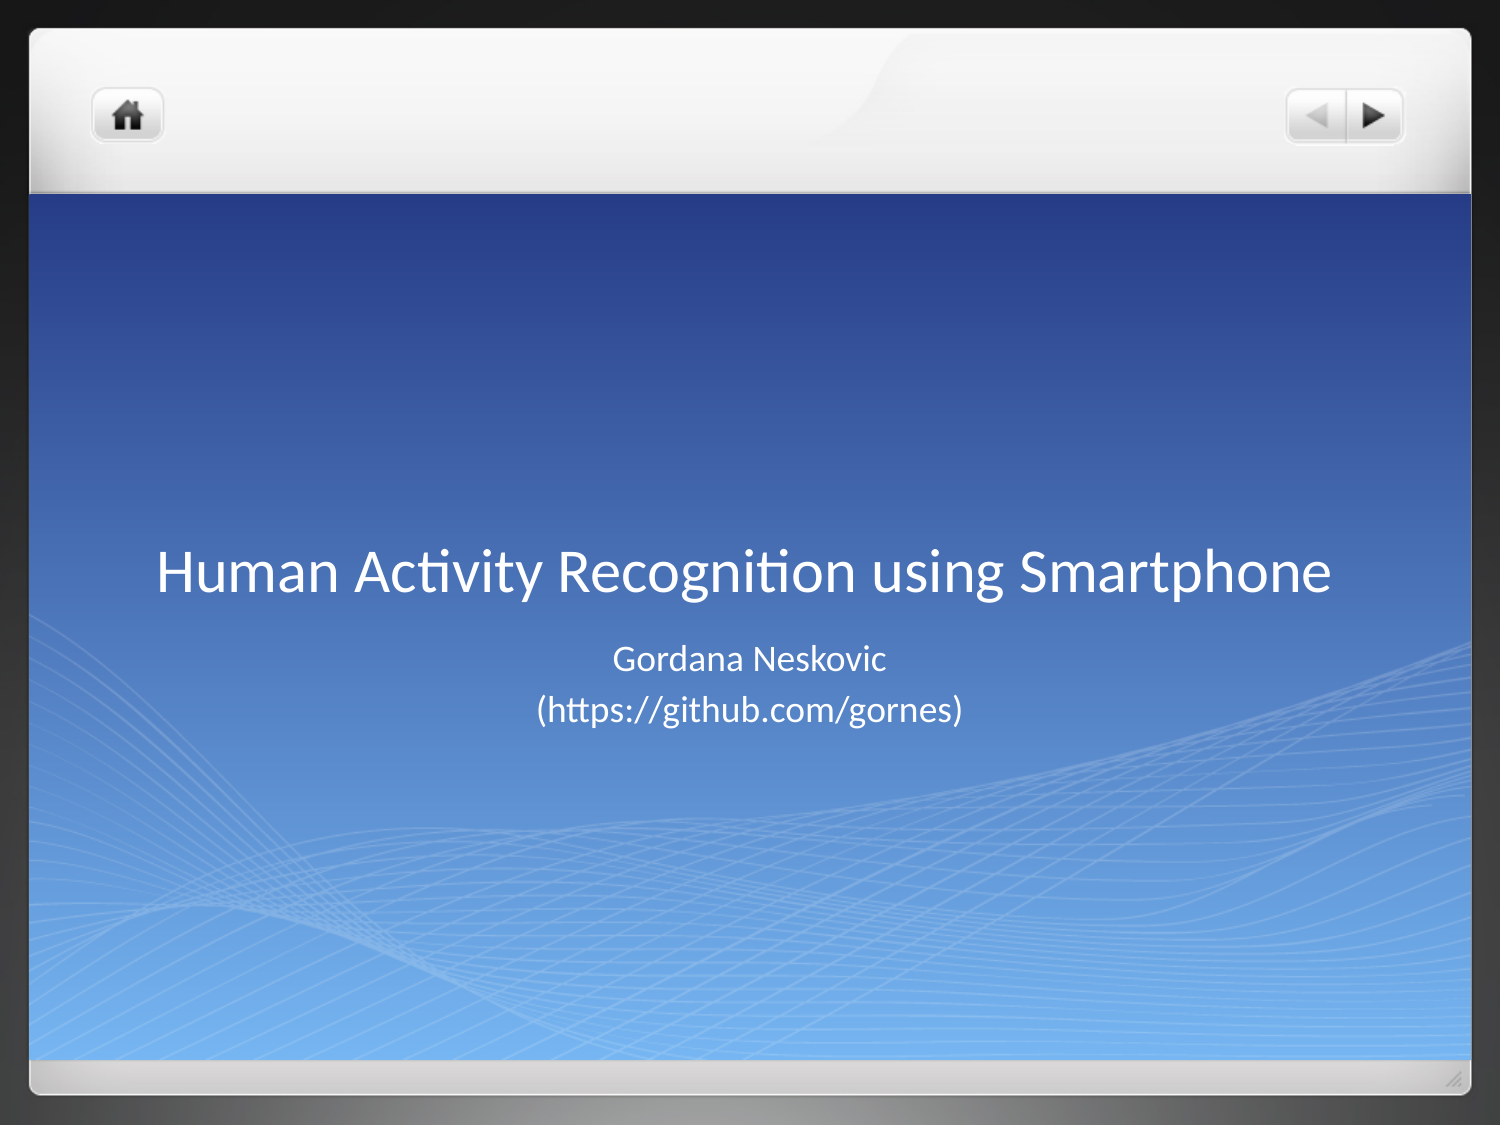

# Human Activity Recognition using Smartphone
Gordana Neskovic
(https://github.com/gornes)